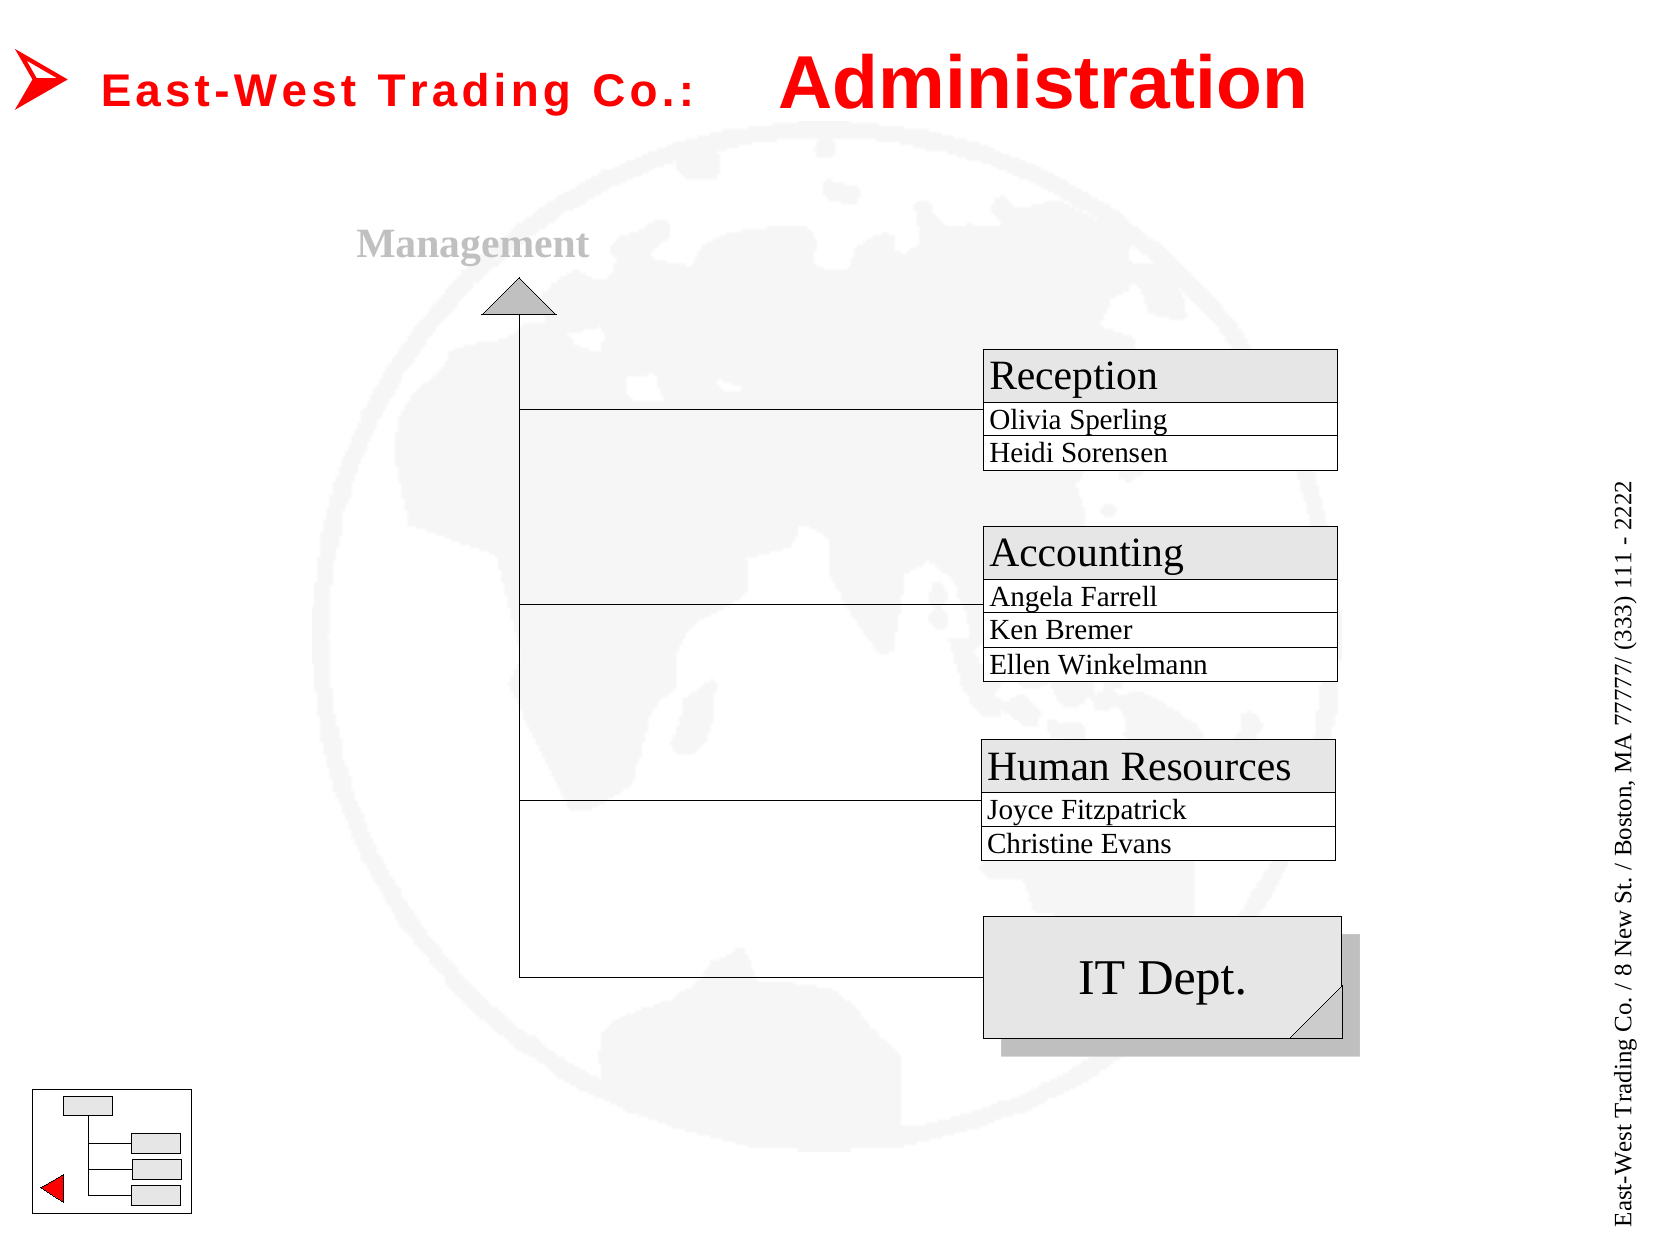

Administration
Management
Reception
Olivia Sperling
Heidi Sorensen
Accounting
Angela Farrell
Ken Bremer
Ellen Winkelmann
Human Resources
Joyce Fitzpatrick
Christine Evans
IT Dept.